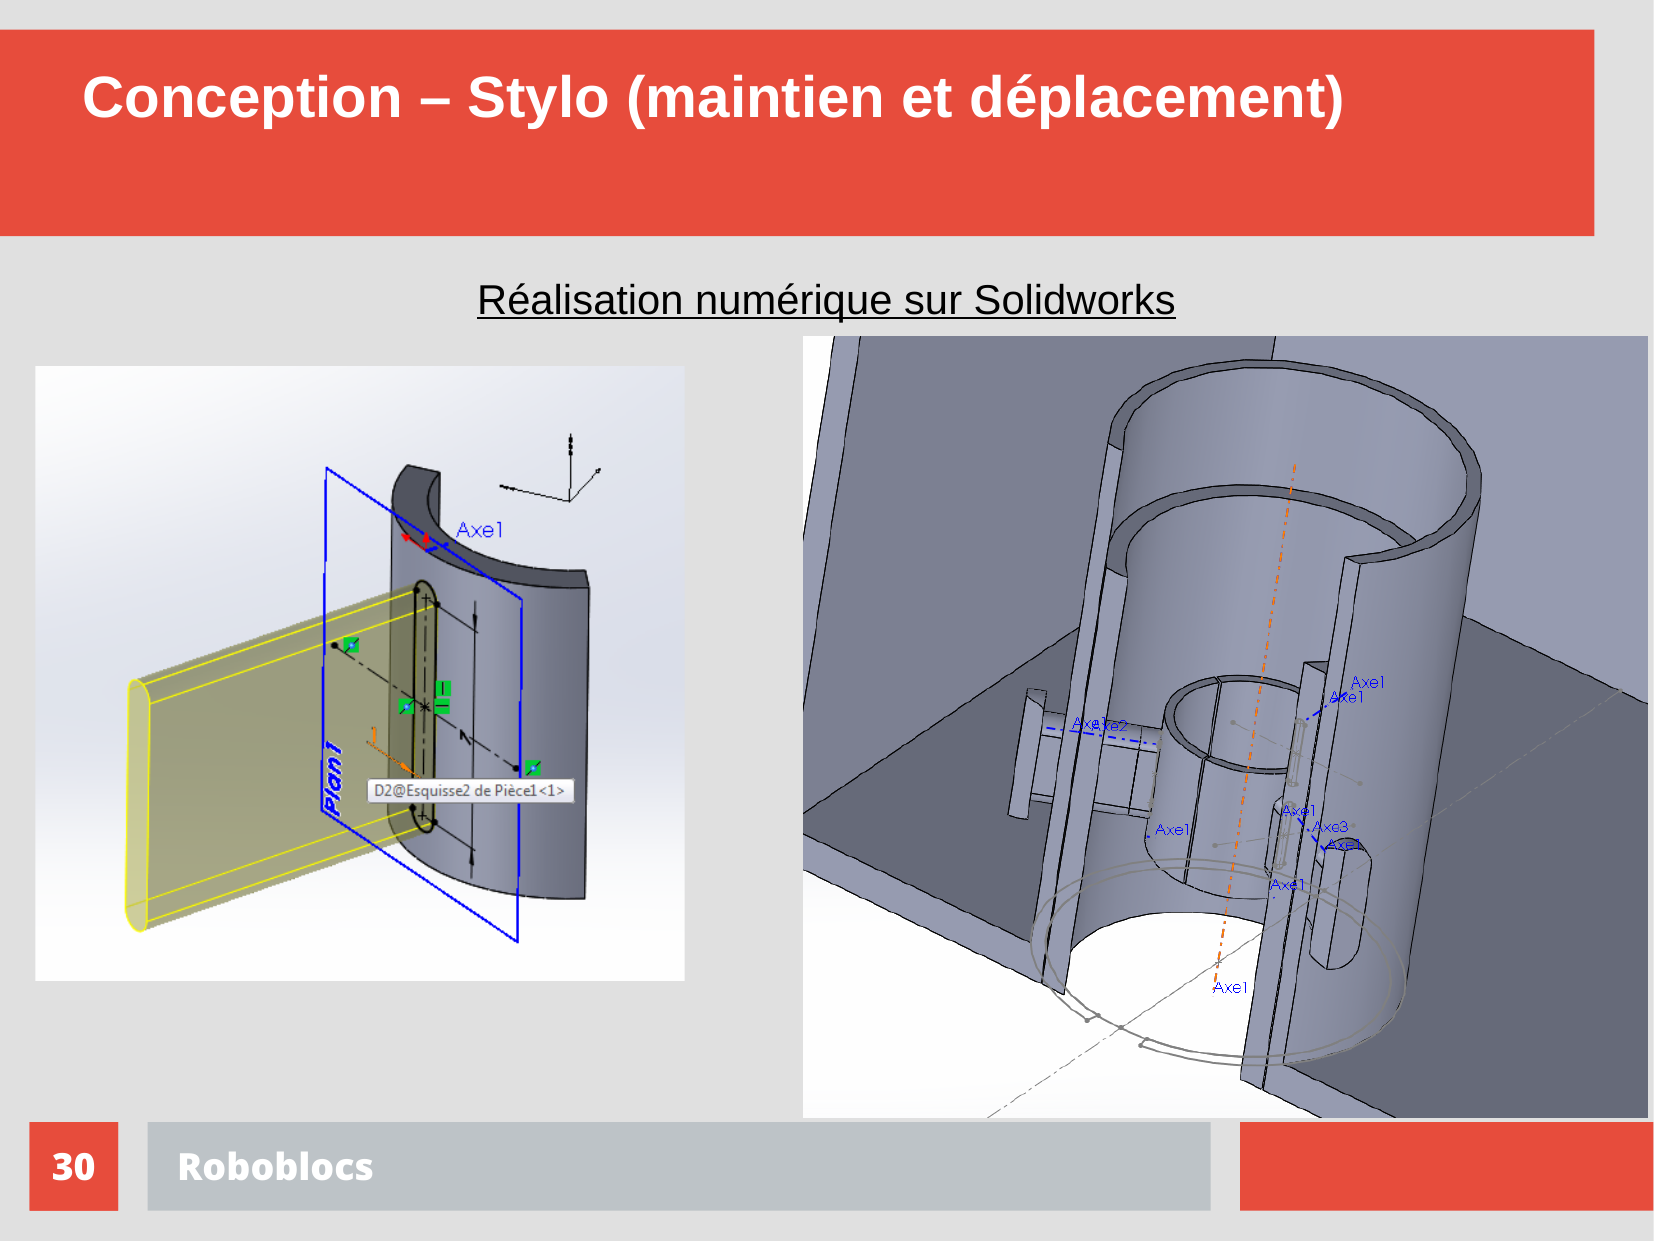

# Conception – Stylo (maintien et déplacement)
Réalisation numérique sur Solidworks
30
Roboblocs